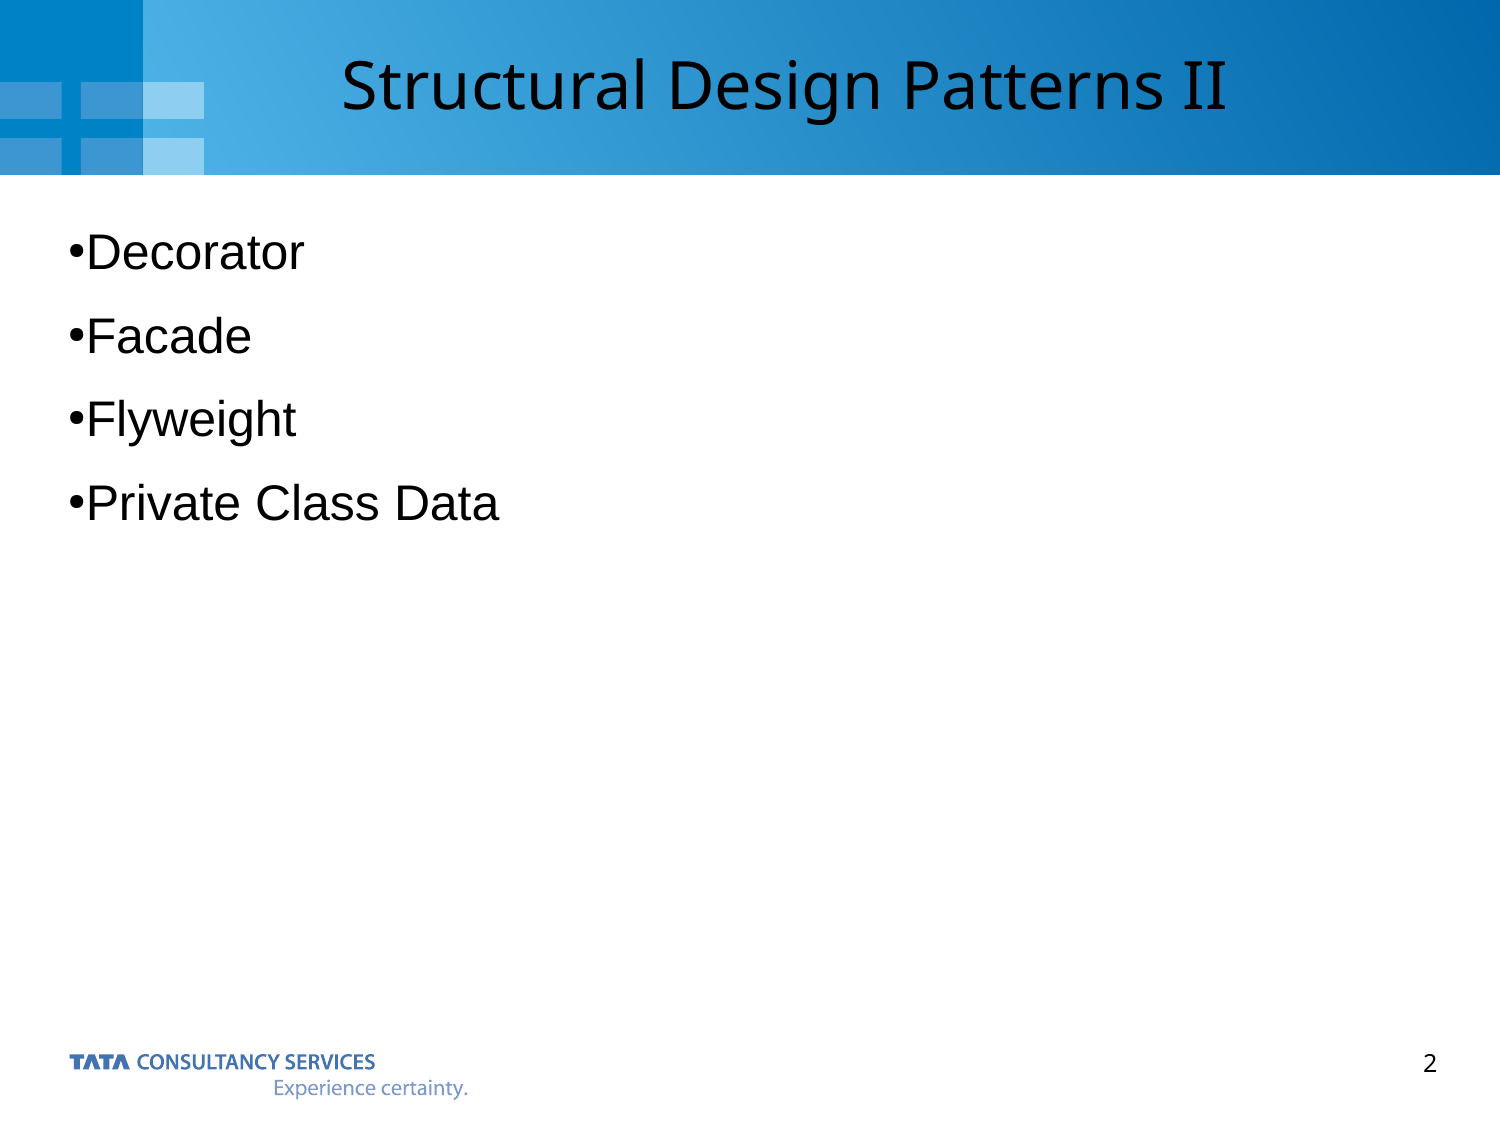

Structural Design Patterns II
Decorator
Facade
Flyweight
Private Class Data